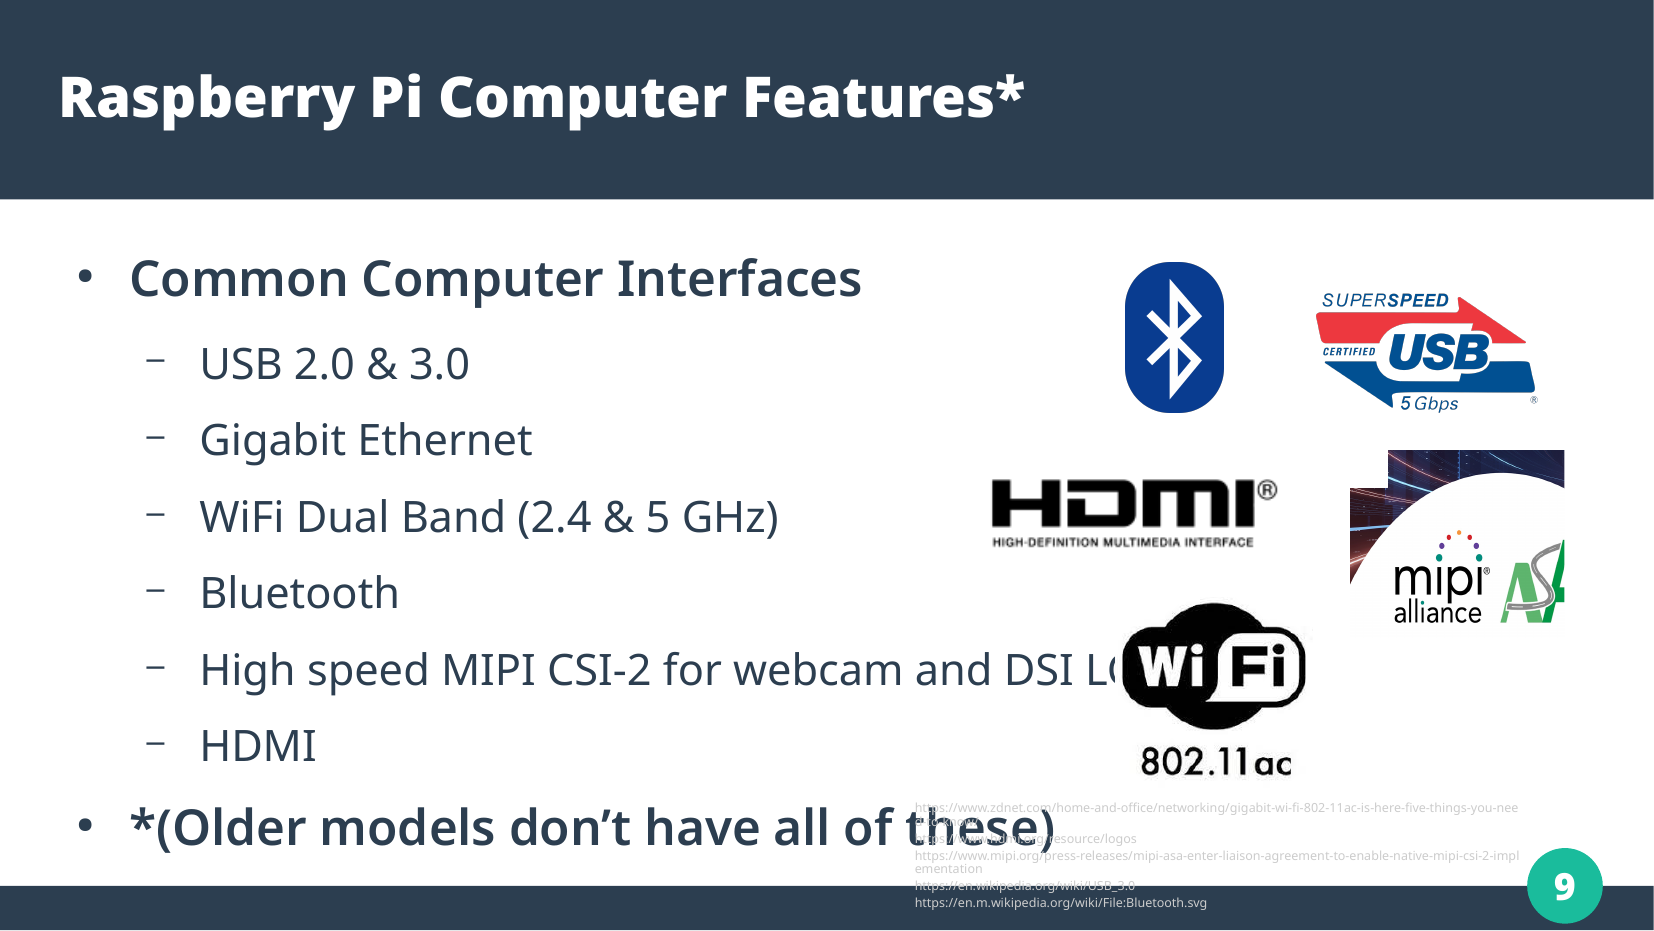

# Raspberry Pi Computer Features*
Common Computer Interfaces
USB 2.0 & 3.0
Gigabit Ethernet
WiFi Dual Band (2.4 & 5 GHz)
Bluetooth
High speed MIPI CSI-2 for webcam and DSI LCDs
HDMI
*(Older models don’t have all of these)
https://www.zdnet.com/home-and-office/networking/gigabit-wi-fi-802-11ac-is-here-five-things-you-need-to-know/
https://www.hdmi.org/resource/logos
https://www.mipi.org/press-releases/mipi-asa-enter-liaison-agreement-to-enable-native-mipi-csi-2-implementation
https://en.wikipedia.org/wiki/USB_3.0
https://en.m.wikipedia.org/wiki/File:Bluetooth.svg